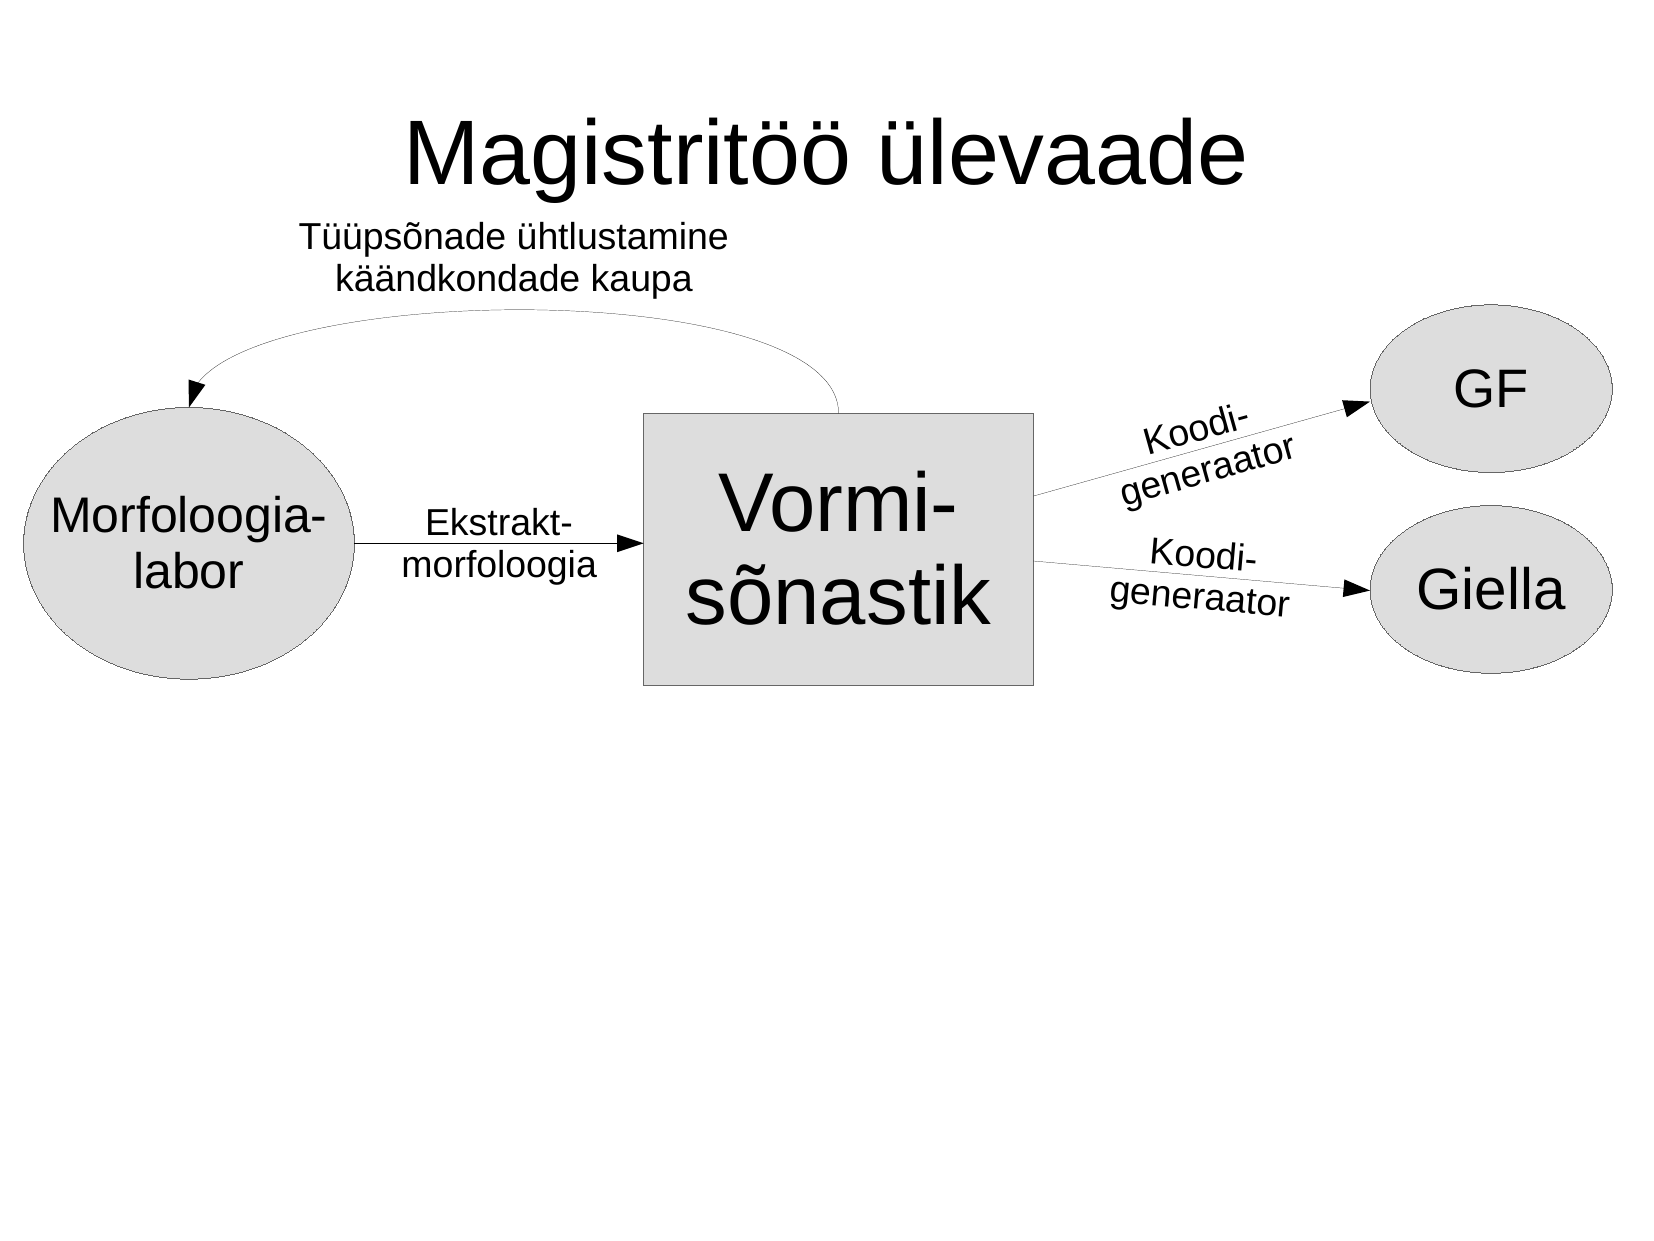

# Magistritöö ülevaade
GF
Koodi-
generaator
Morfoloogia-
labor
Vormi-
sõnastik
Giella
Ekstrakt-
morfoloogia
Koodi-
generaator